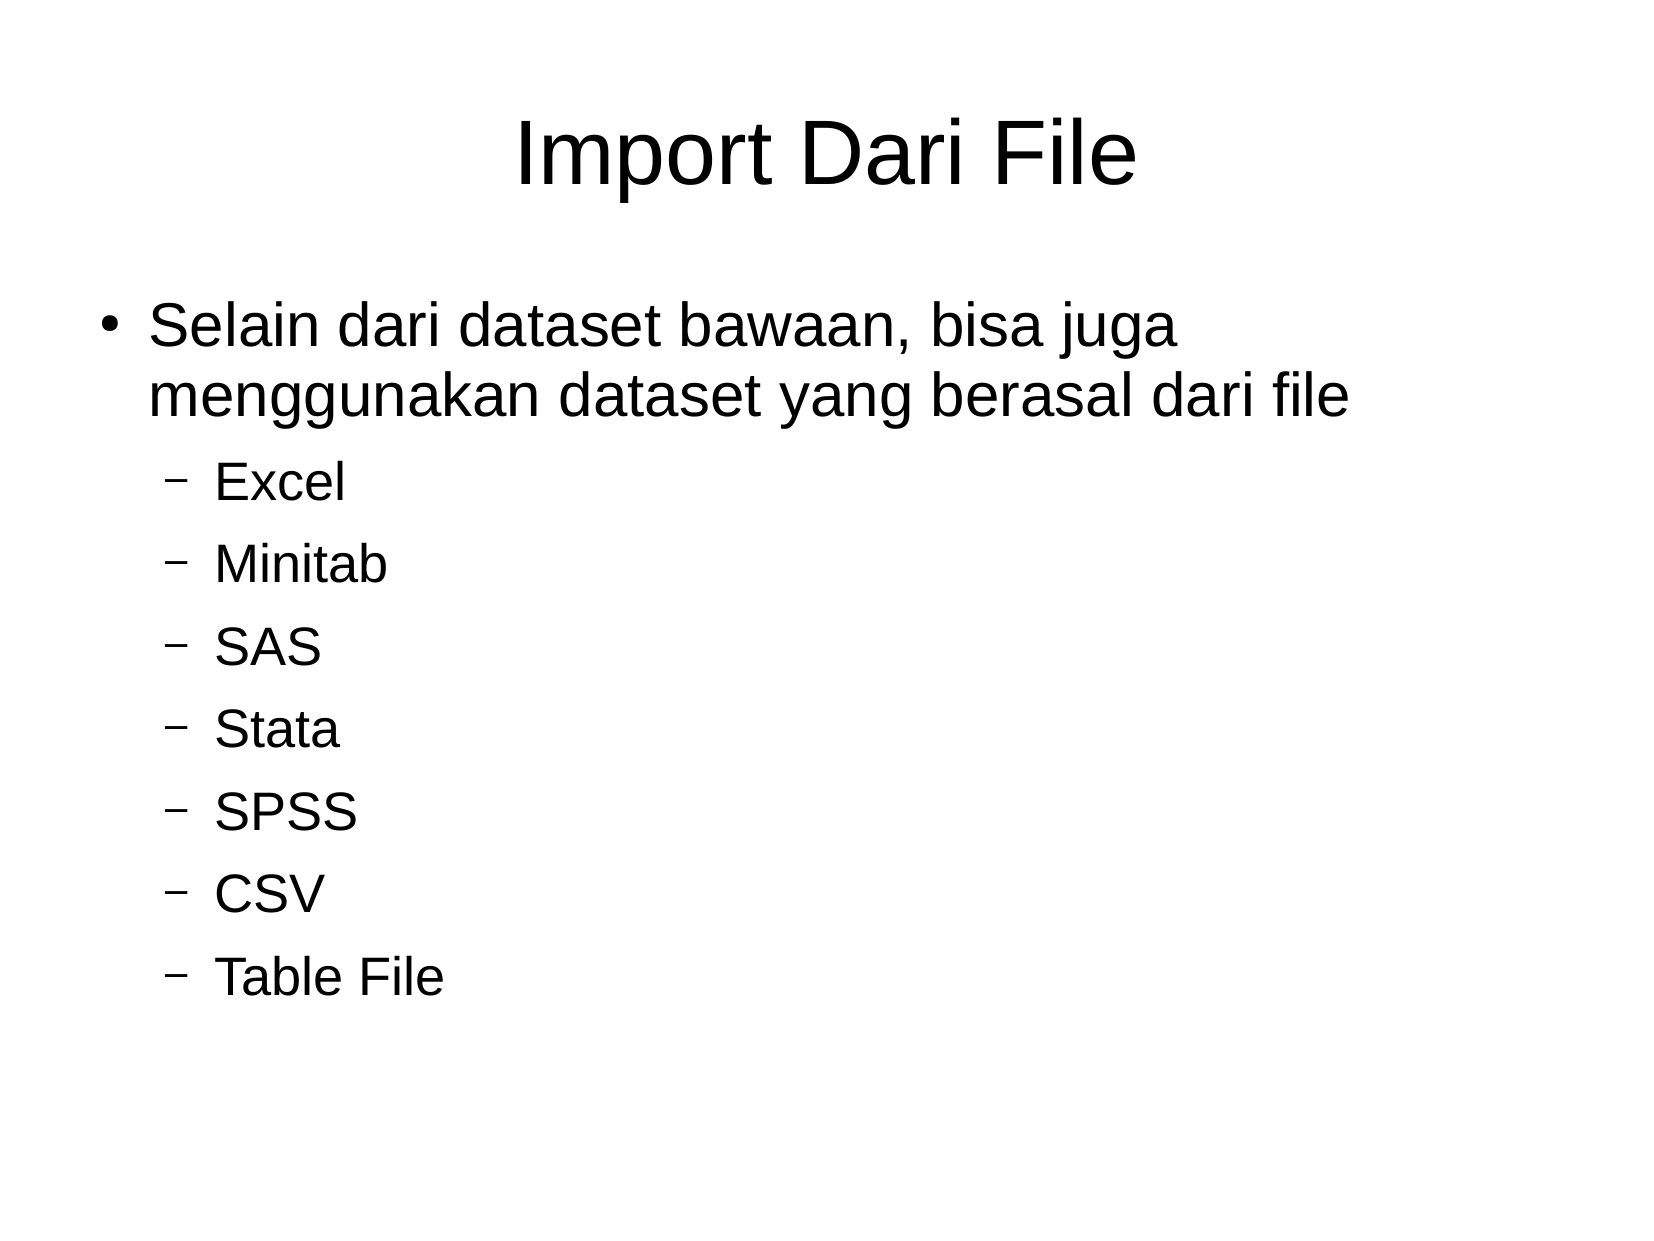

# Import Dari File
Selain dari dataset bawaan, bisa juga menggunakan dataset yang berasal dari file
Excel
Minitab
SAS
Stata
SPSS
CSV
Table File